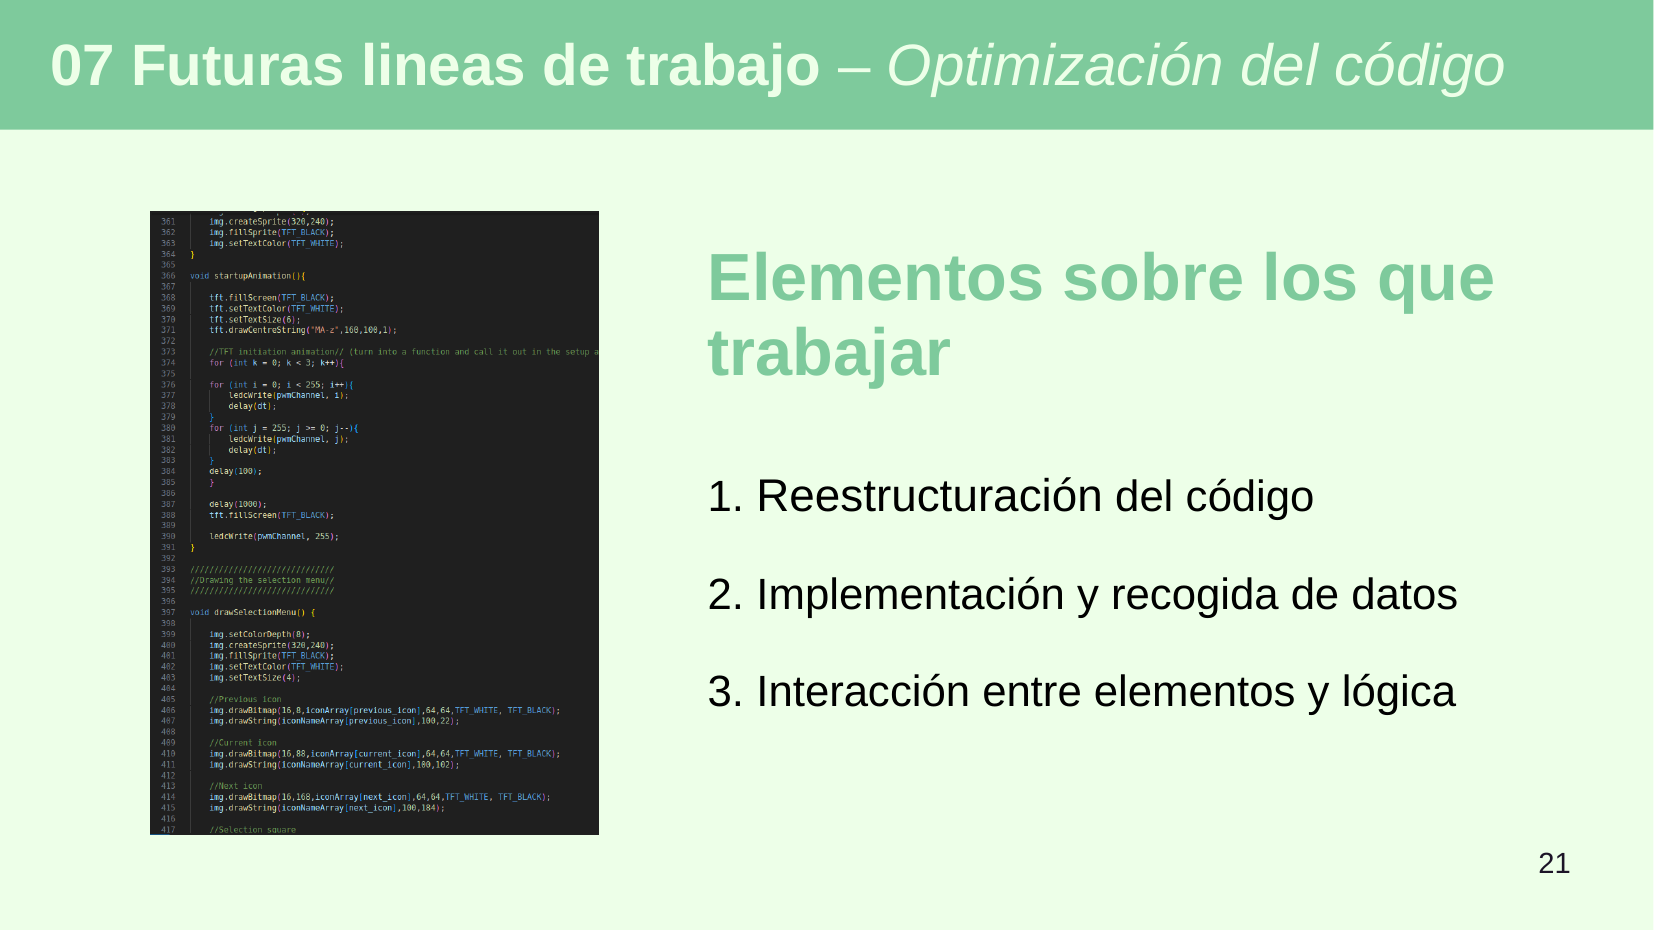

# 07 Futuras lineas de trabajo – Optimización del código
Elementos sobre los que trabajar
 Reestructuración del código
 Implementación y recogida de datos
 Interacción entre elementos y lógica
21